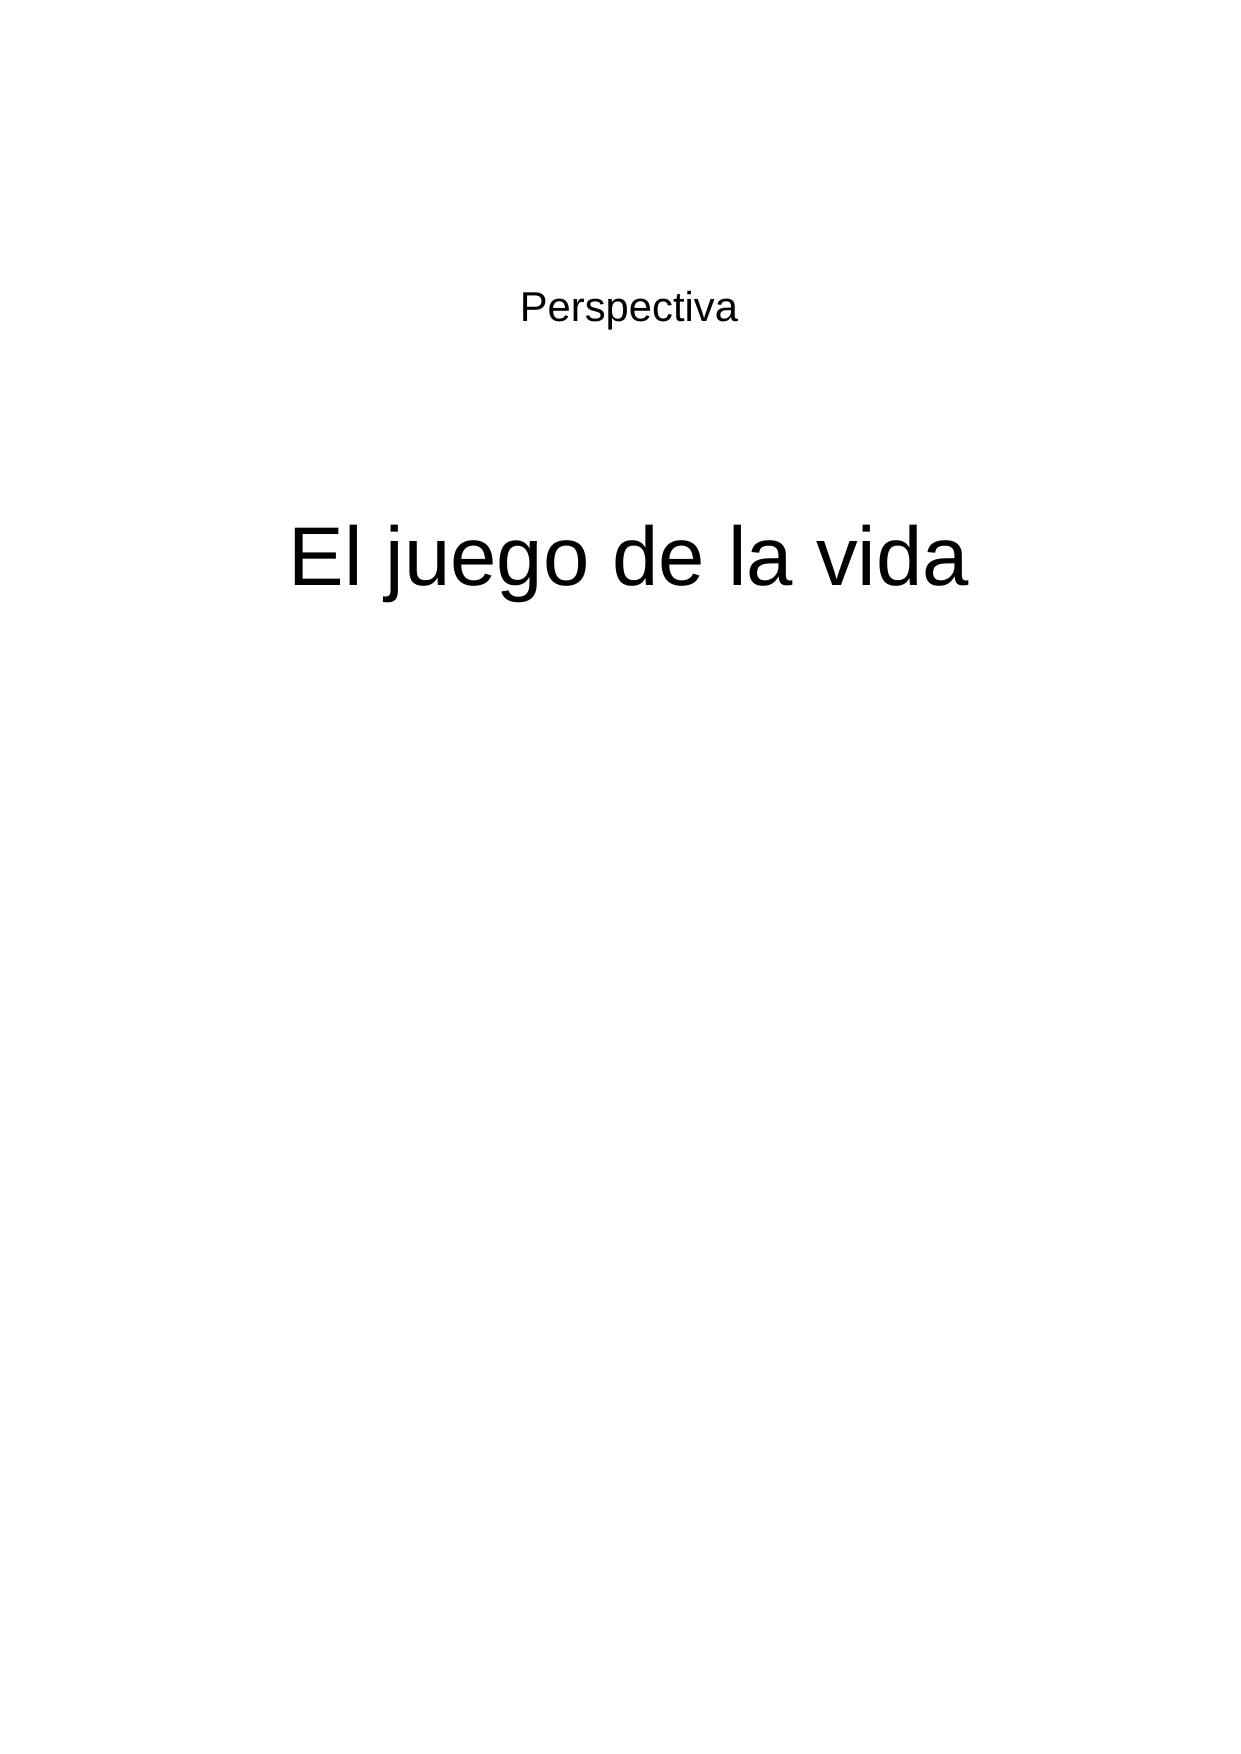

# Perspectiva El juego de la vida